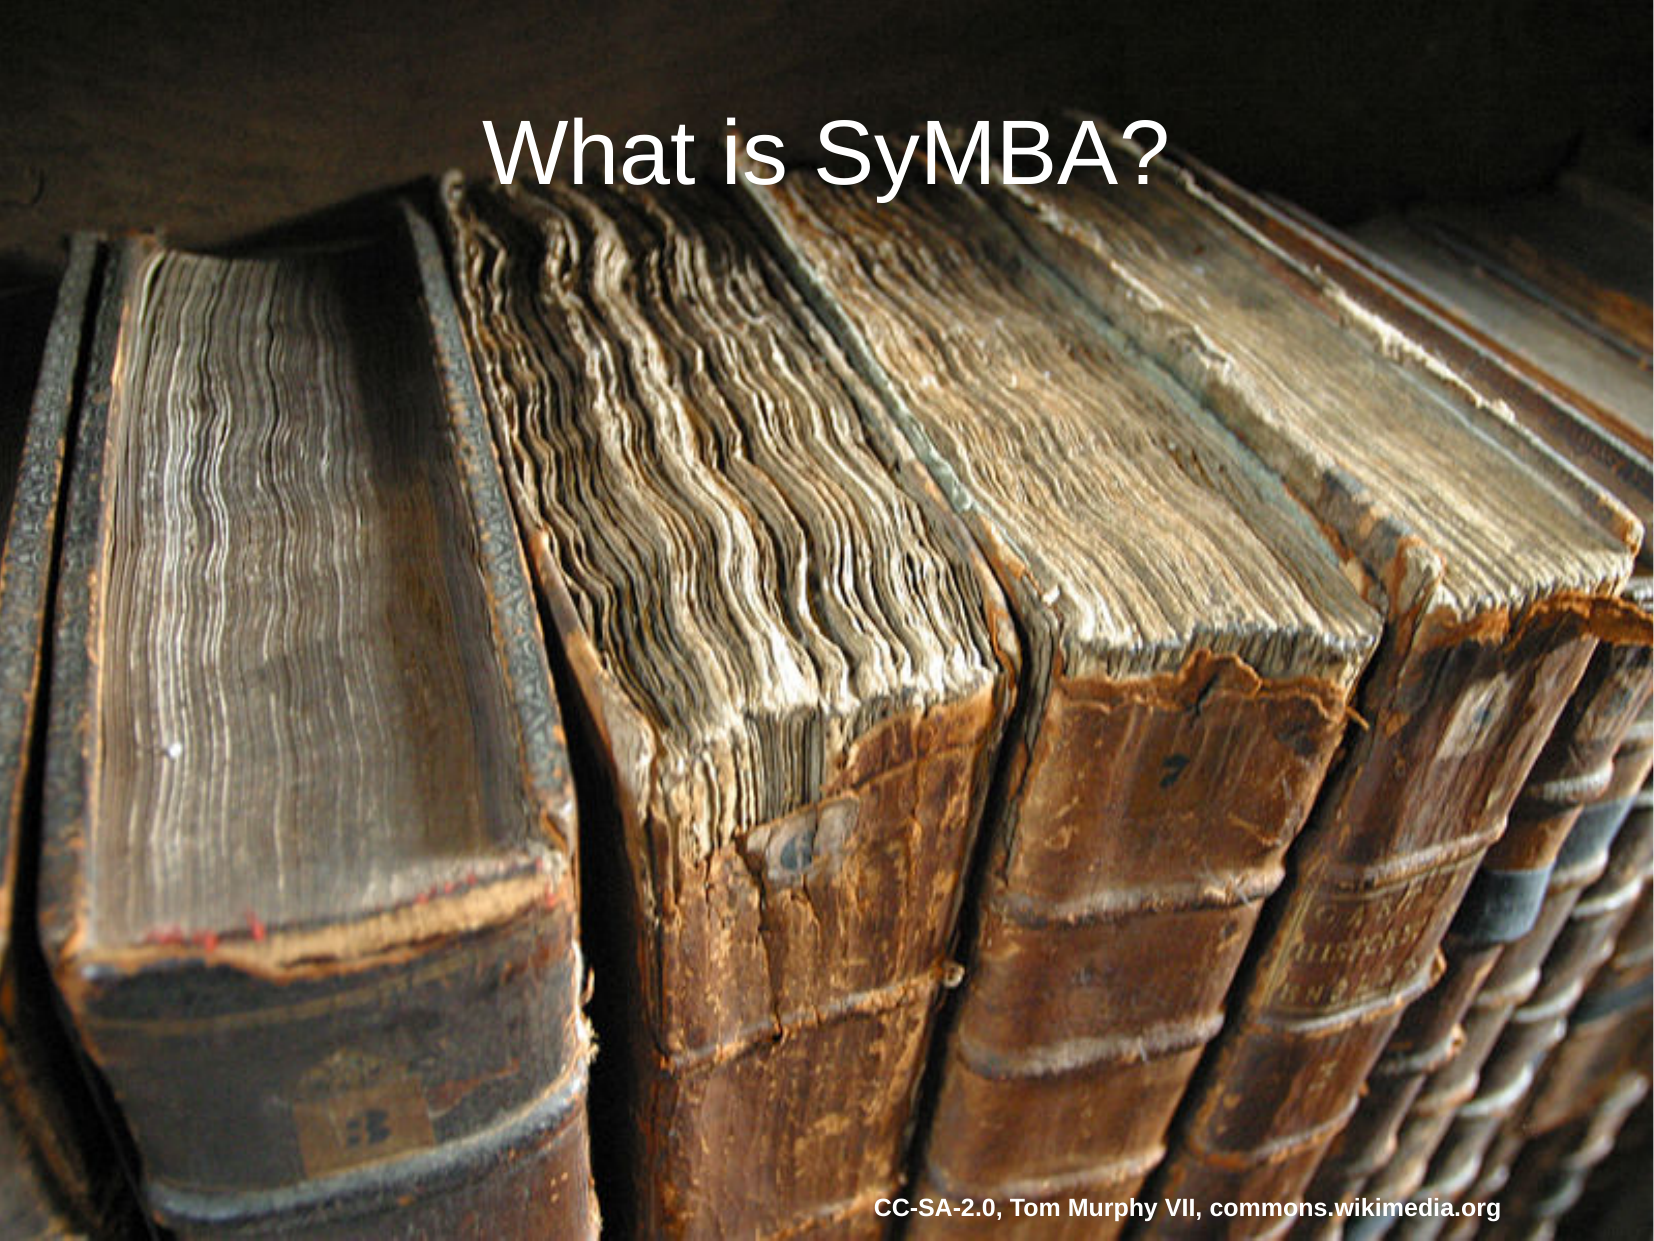

# What is SyMBA?
CC-SA-2.0, Tom Murphy VII, commons.wikimedia.org